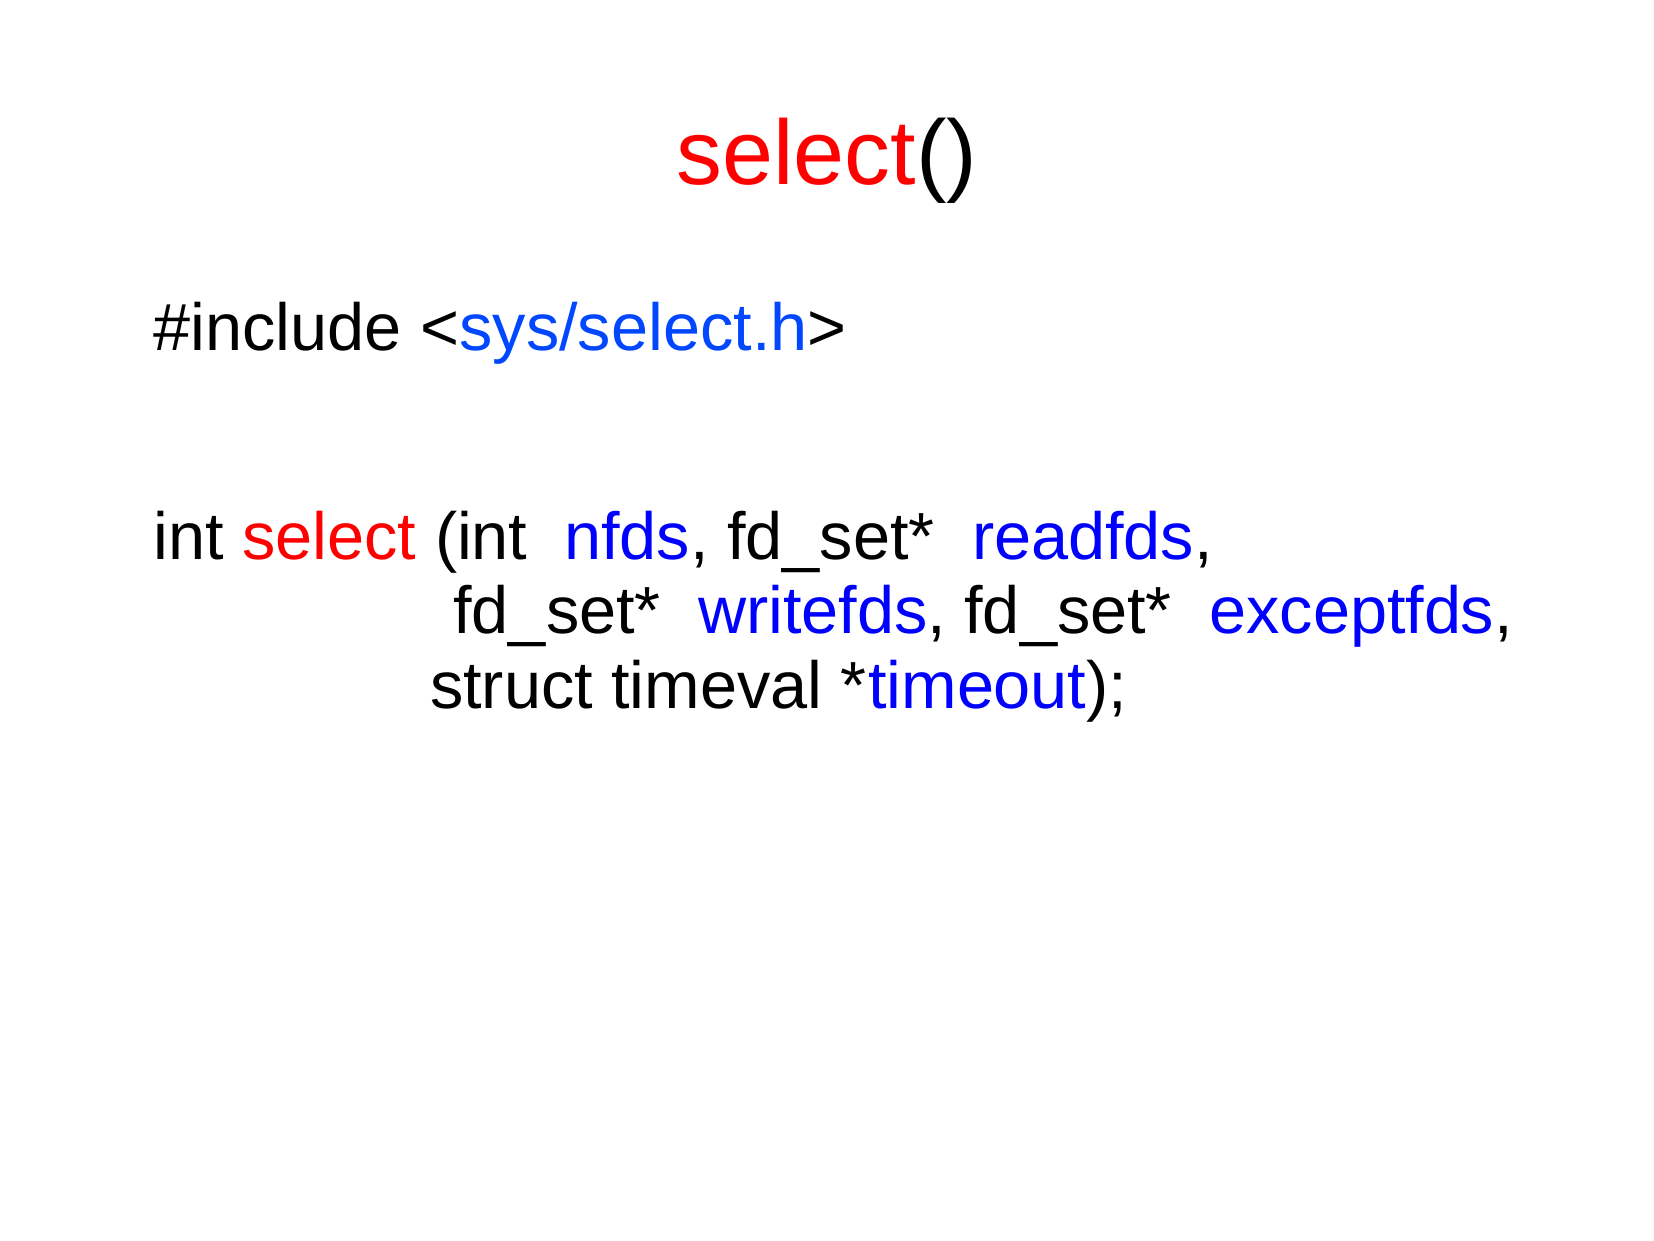

# select()
#include <sys/select.h>
int select (int nfds, fd_set* readfds,			 				fd_set* writefds, fd_set* exceptfds, struct timeval *timeout);